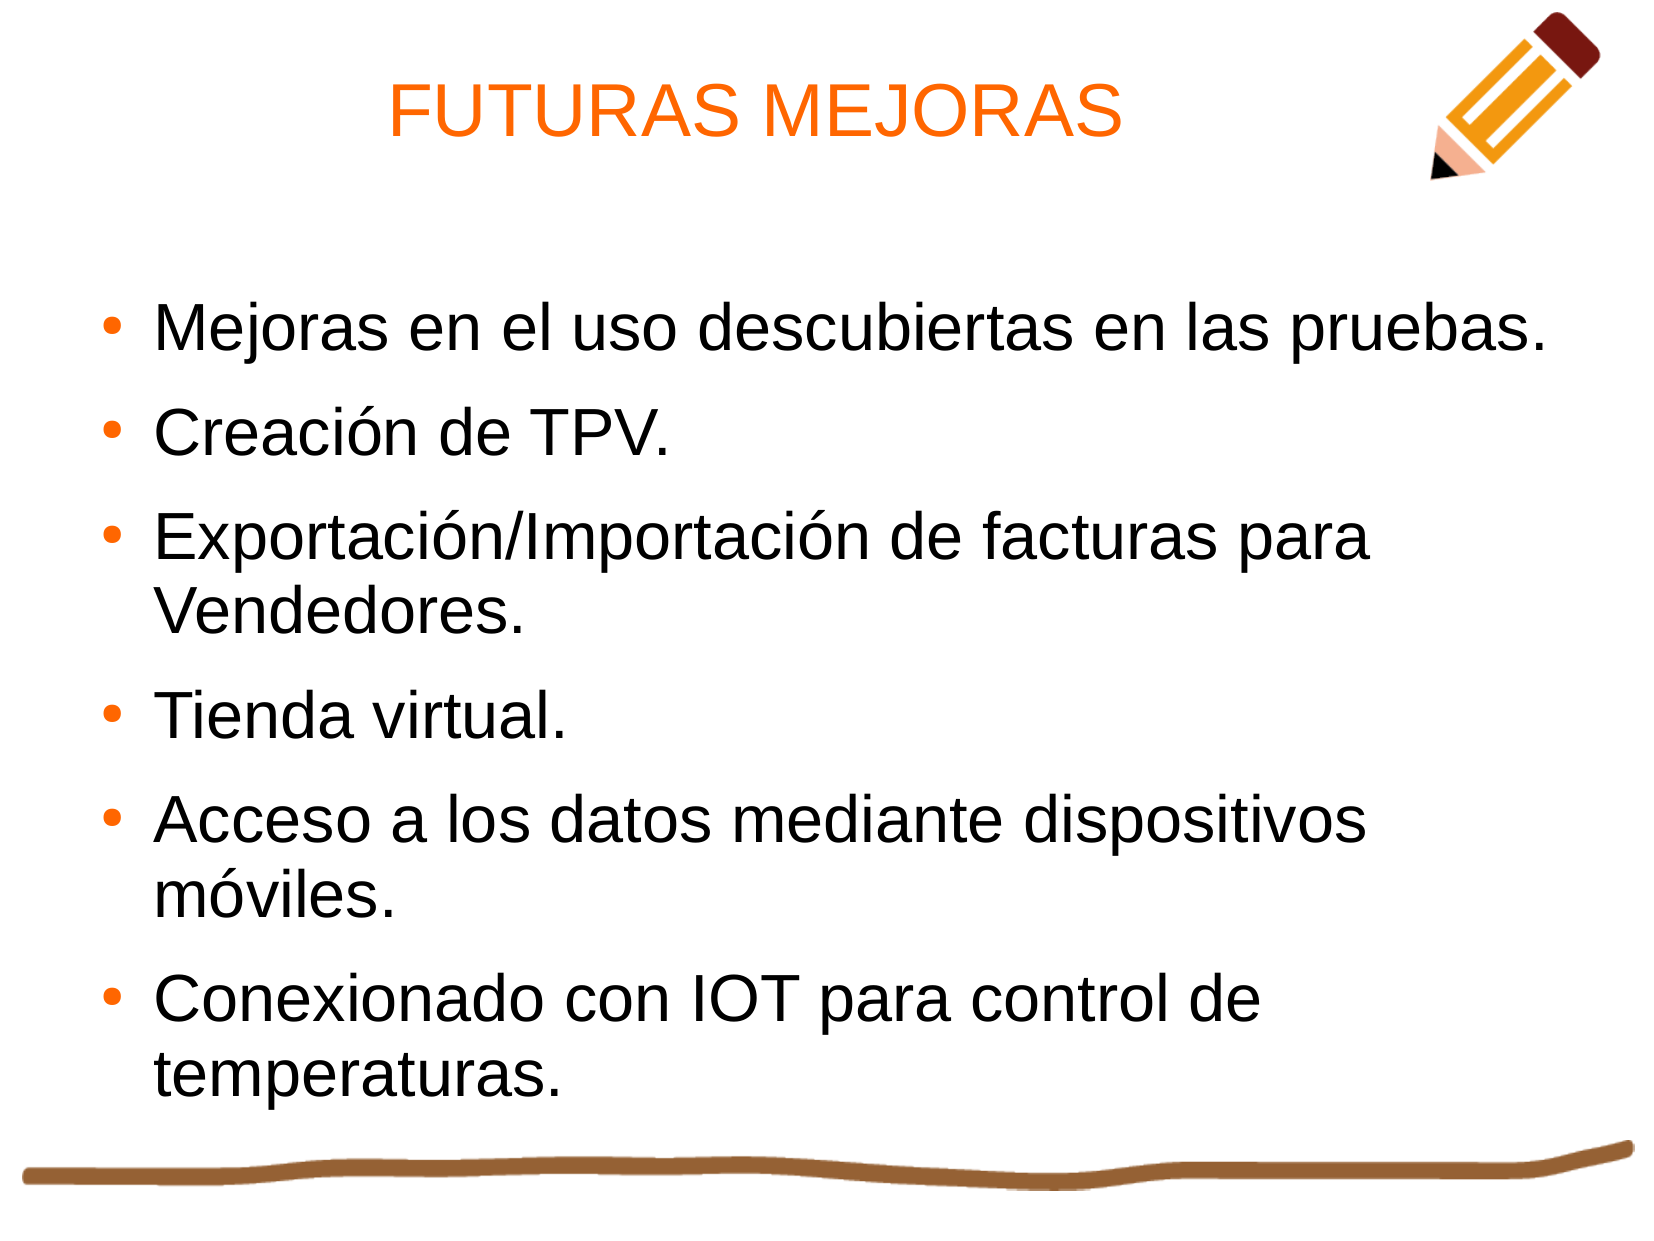

# FUTURAS MEJORAS
Mejoras en el uso descubiertas en las pruebas.
Creación de TPV.
Exportación/Importación de facturas para Vendedores.
Tienda virtual.
Acceso a los datos mediante dispositivos móviles.
Conexionado con IOT para control de temperaturas.